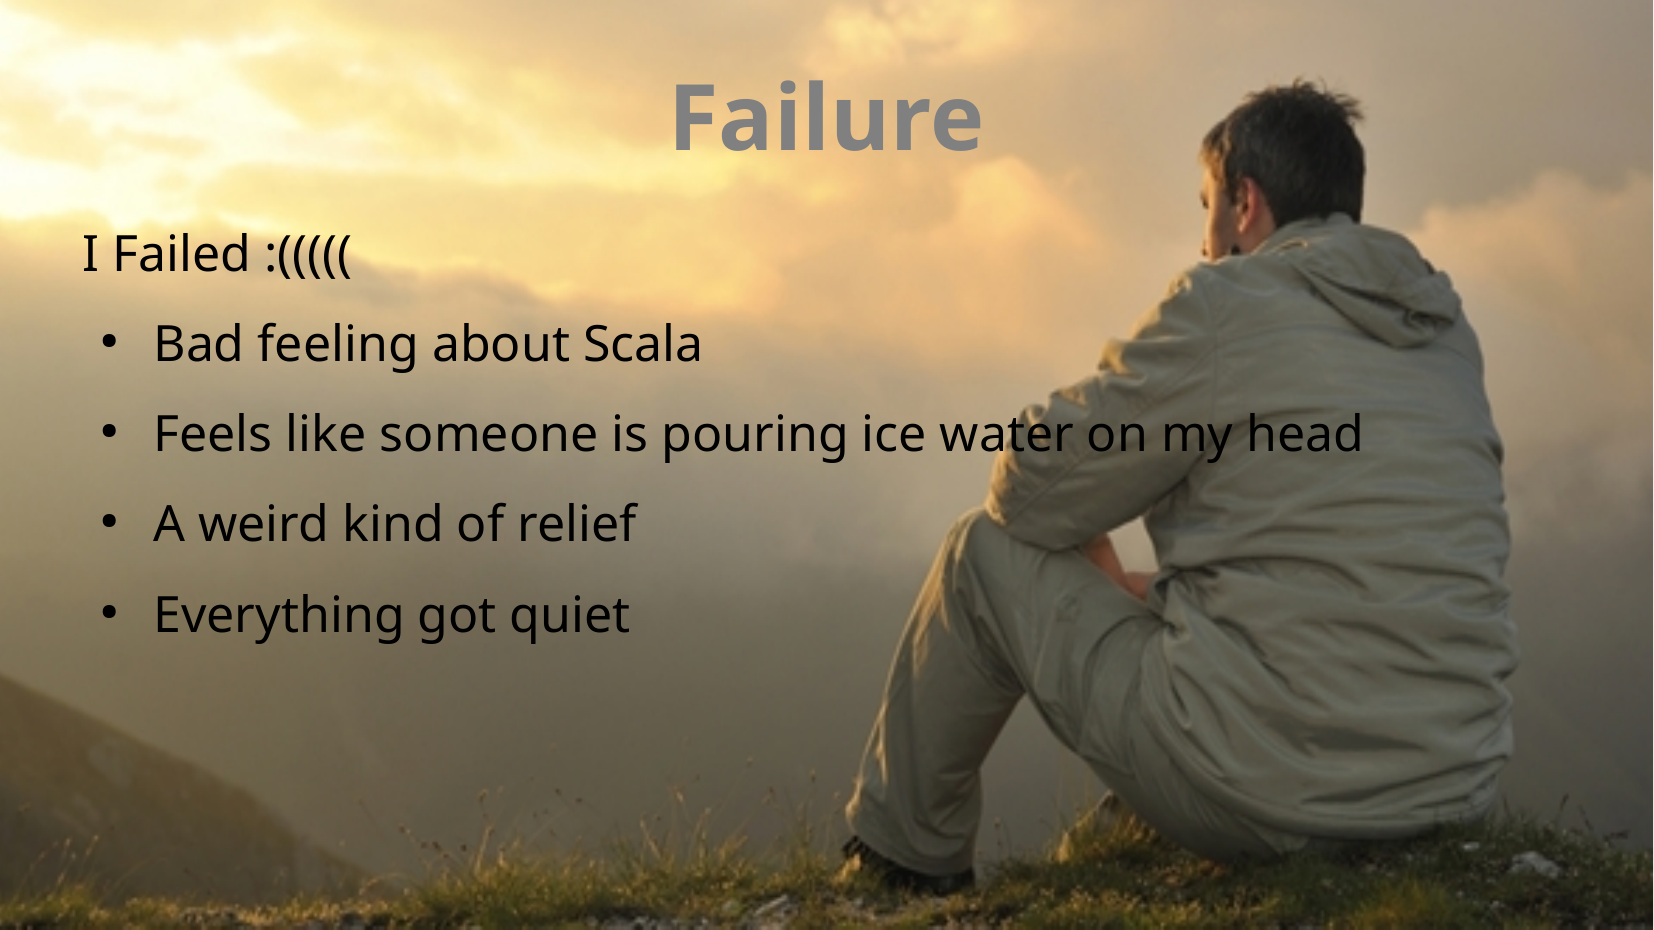

# Failure
I Failed :(((((
Bad feeling about Scala
Feels like someone is pouring ice water on my head
A weird kind of relief
Everything got quiet